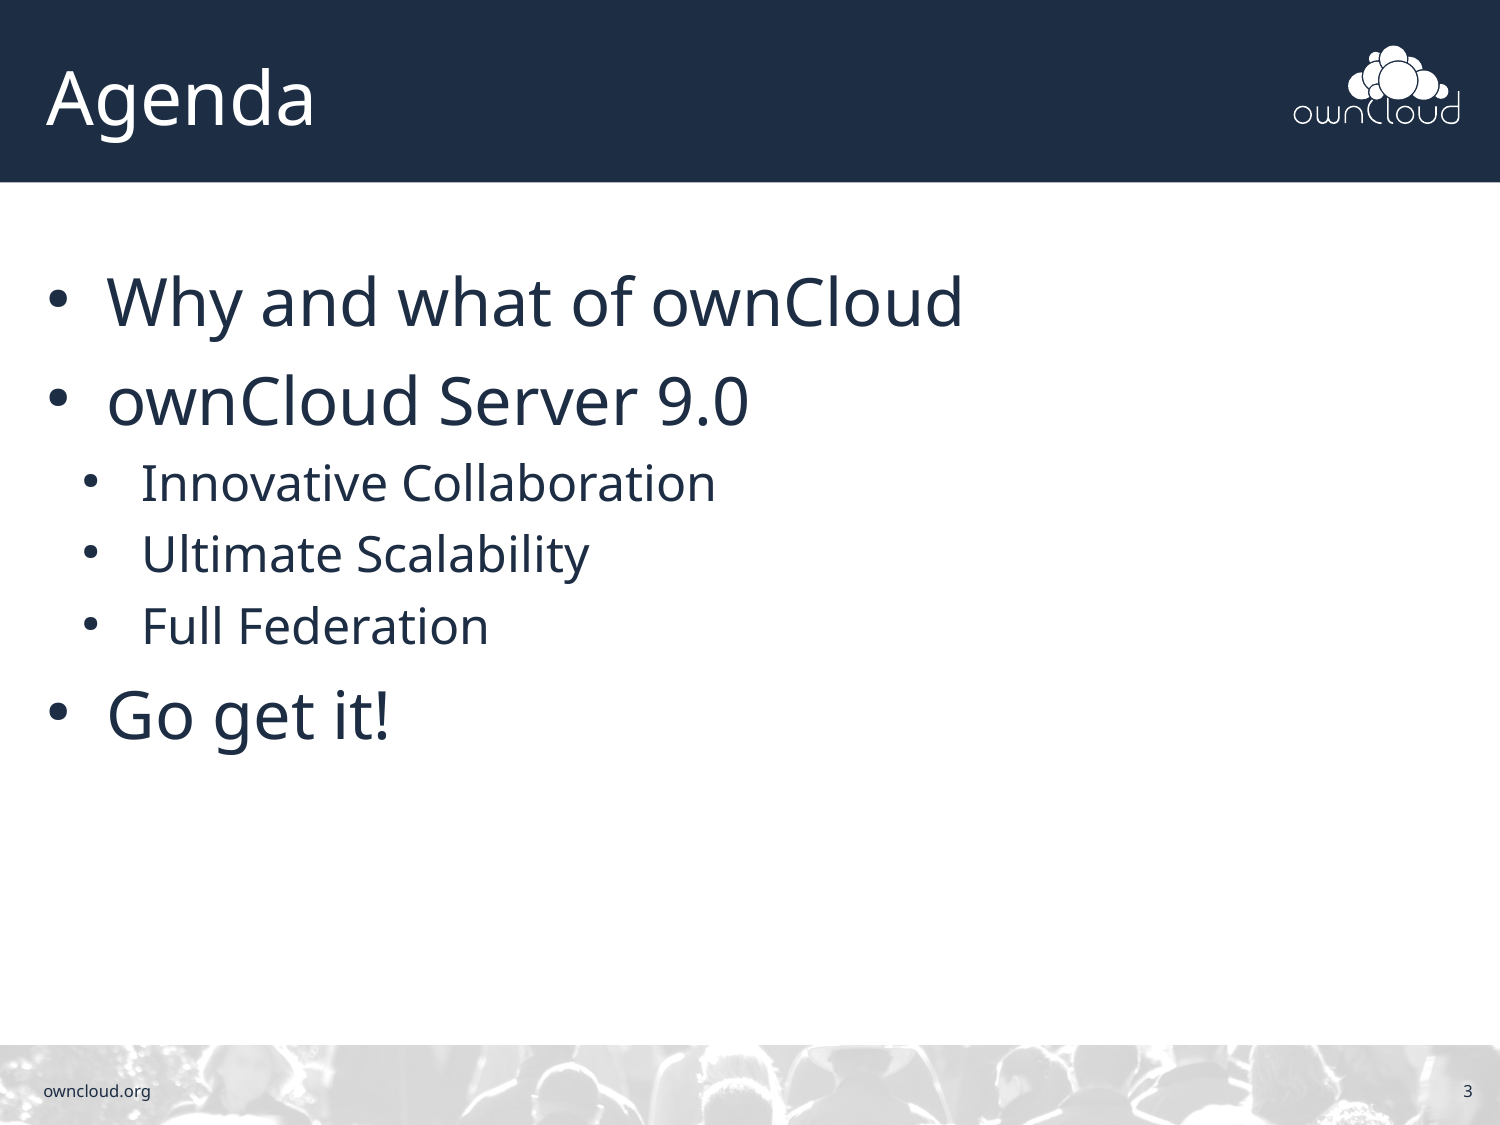

# Agenda
Why and what of ownCloud
ownCloud Server 9.0
Innovative Collaboration
Ultimate Scalability
Full Federation
Go get it!